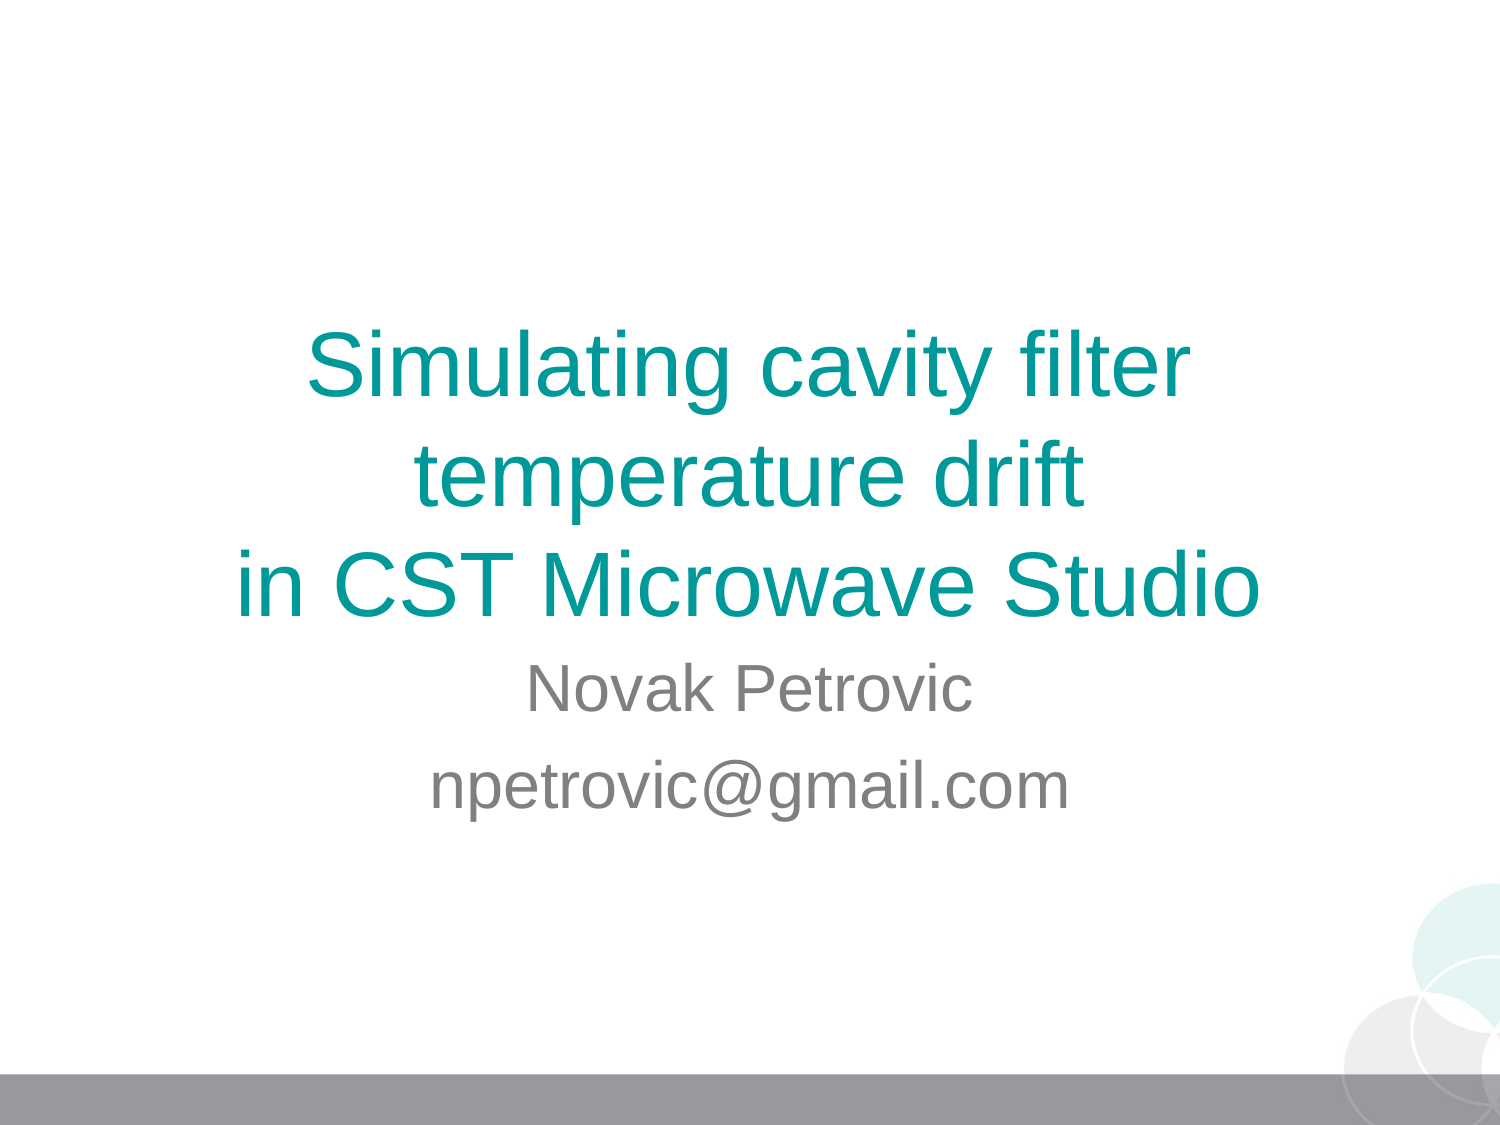

# Simulating cavity filter temperature drift in CST Microwave Studio
Novak Petrovic
npetrovic@gmail.com